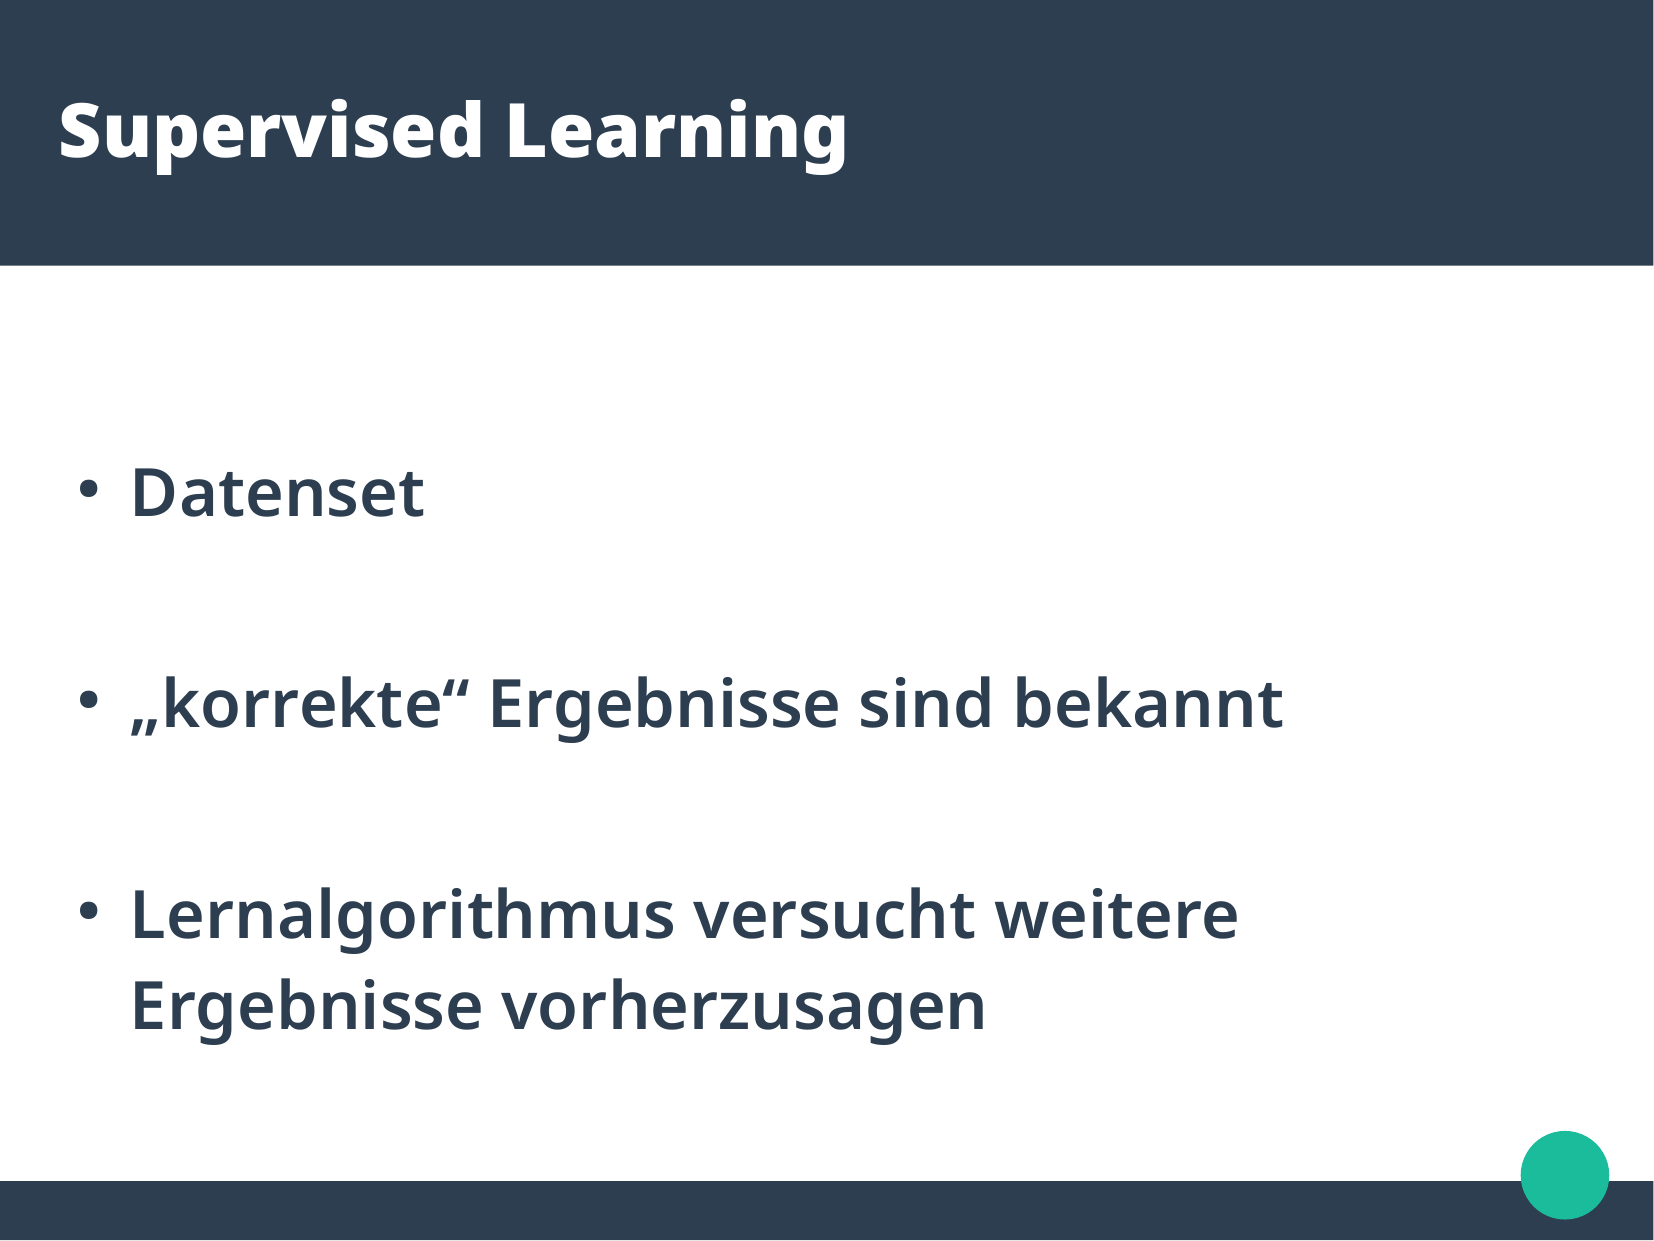

# Supervised Learning
Datenset
„korrekte“ Ergebnisse sind bekannt
Lernalgorithmus versucht weitere Ergebnisse vorherzusagen